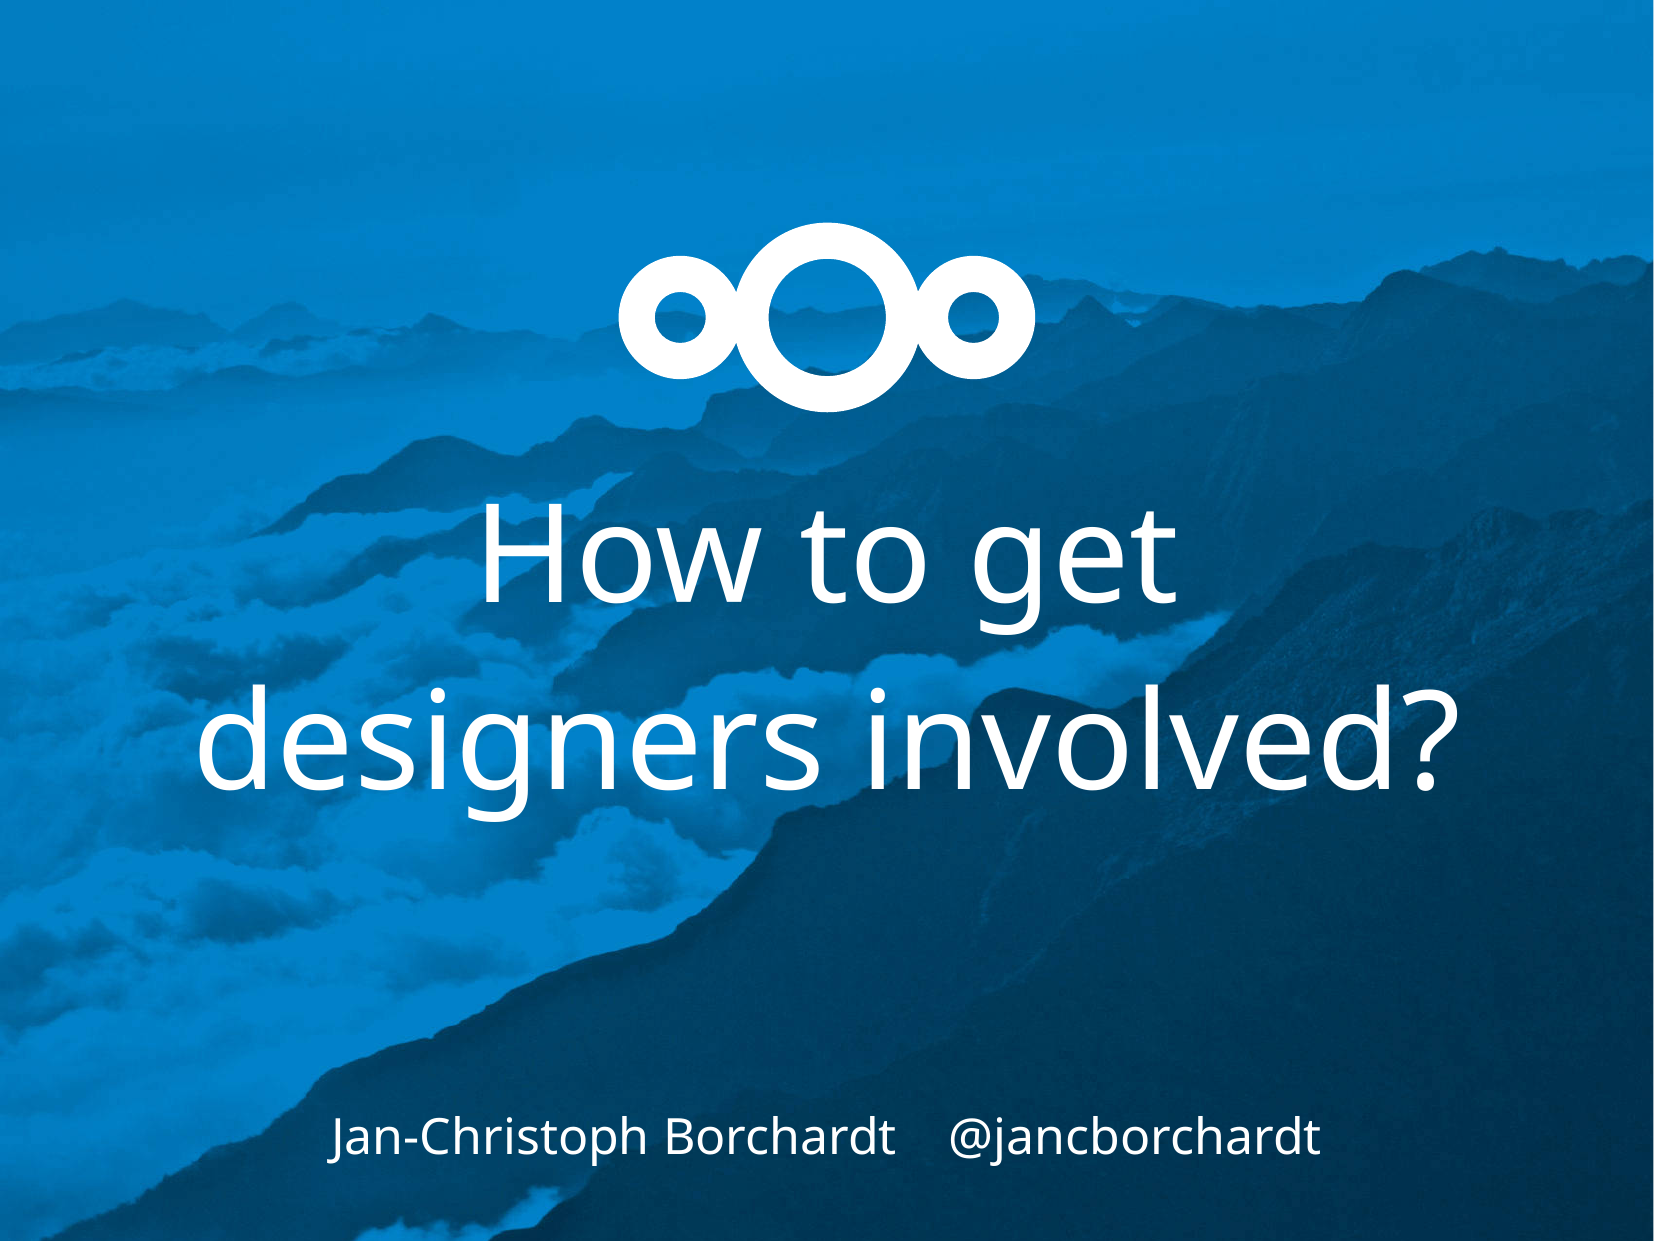

# How to get designers involved?
Jan-Christoph Borchardt @jancborchardt